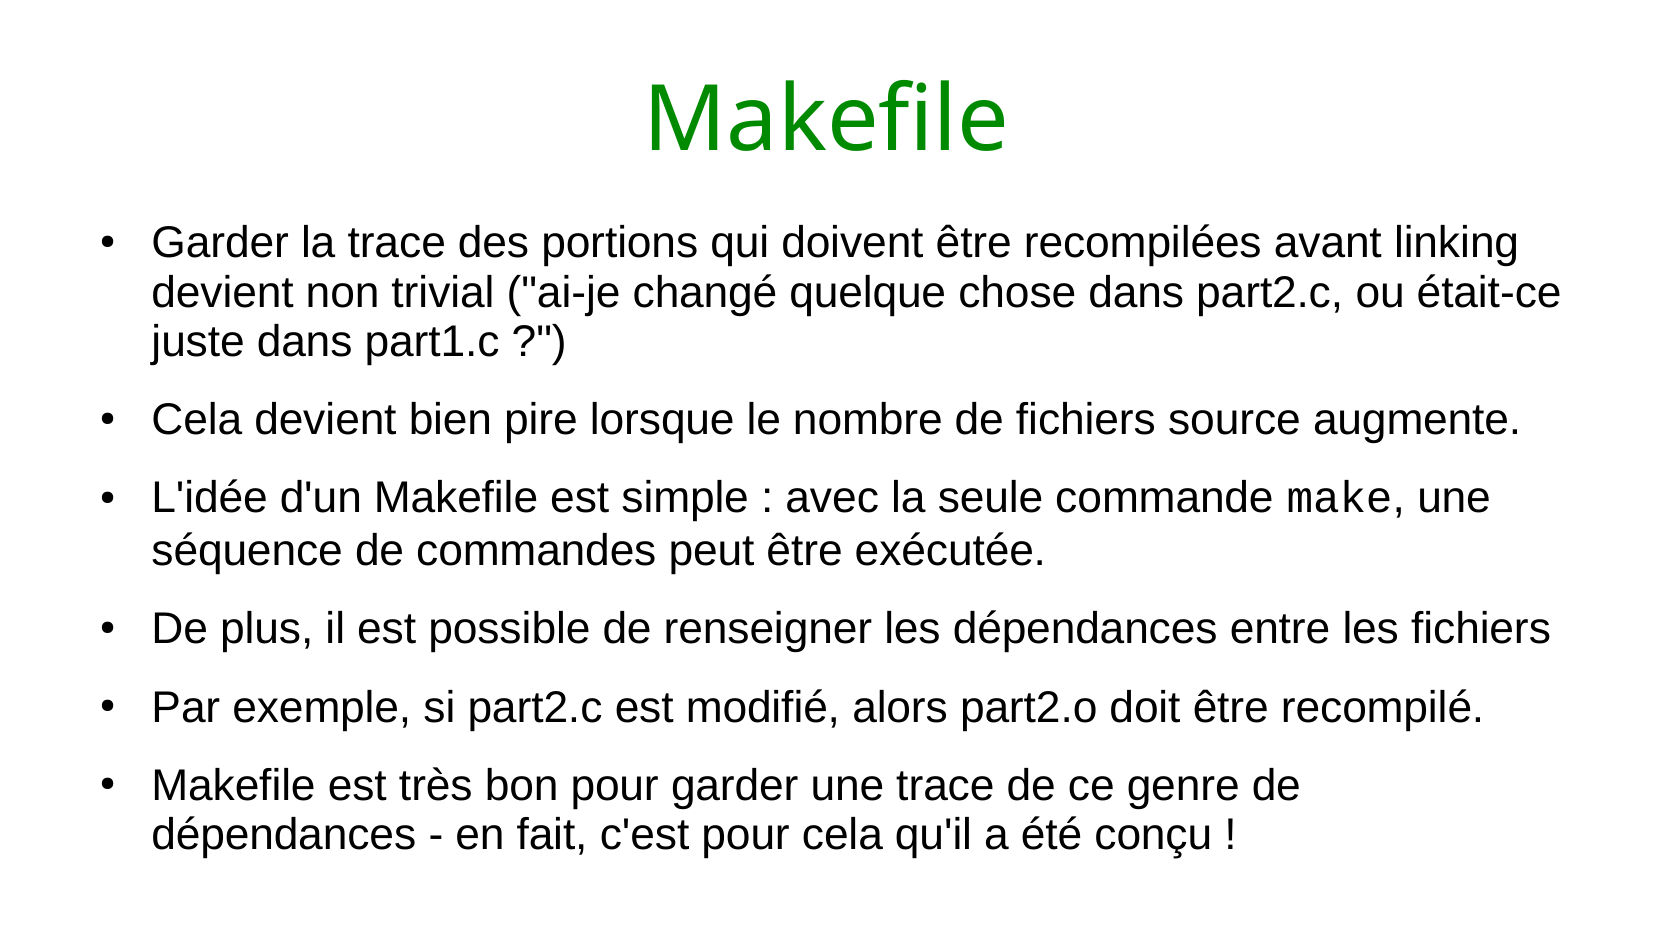

# Makefile
Garder la trace des portions qui doivent être recompilées avant linking devient non trivial ("ai-je changé quelque chose dans part2.c, ou était-ce juste dans part1.c ?")
Cela devient bien pire lorsque le nombre de fichiers source augmente.
L'idée d'un Makefile est simple : avec la seule commande make, une séquence de commandes peut être exécutée.
De plus, il est possible de renseigner les dépendances entre les fichiers
Par exemple, si part2.c est modifié, alors part2.o doit être recompilé.
Makefile est très bon pour garder une trace de ce genre de dépendances - en fait, c'est pour cela qu'il a été conçu !